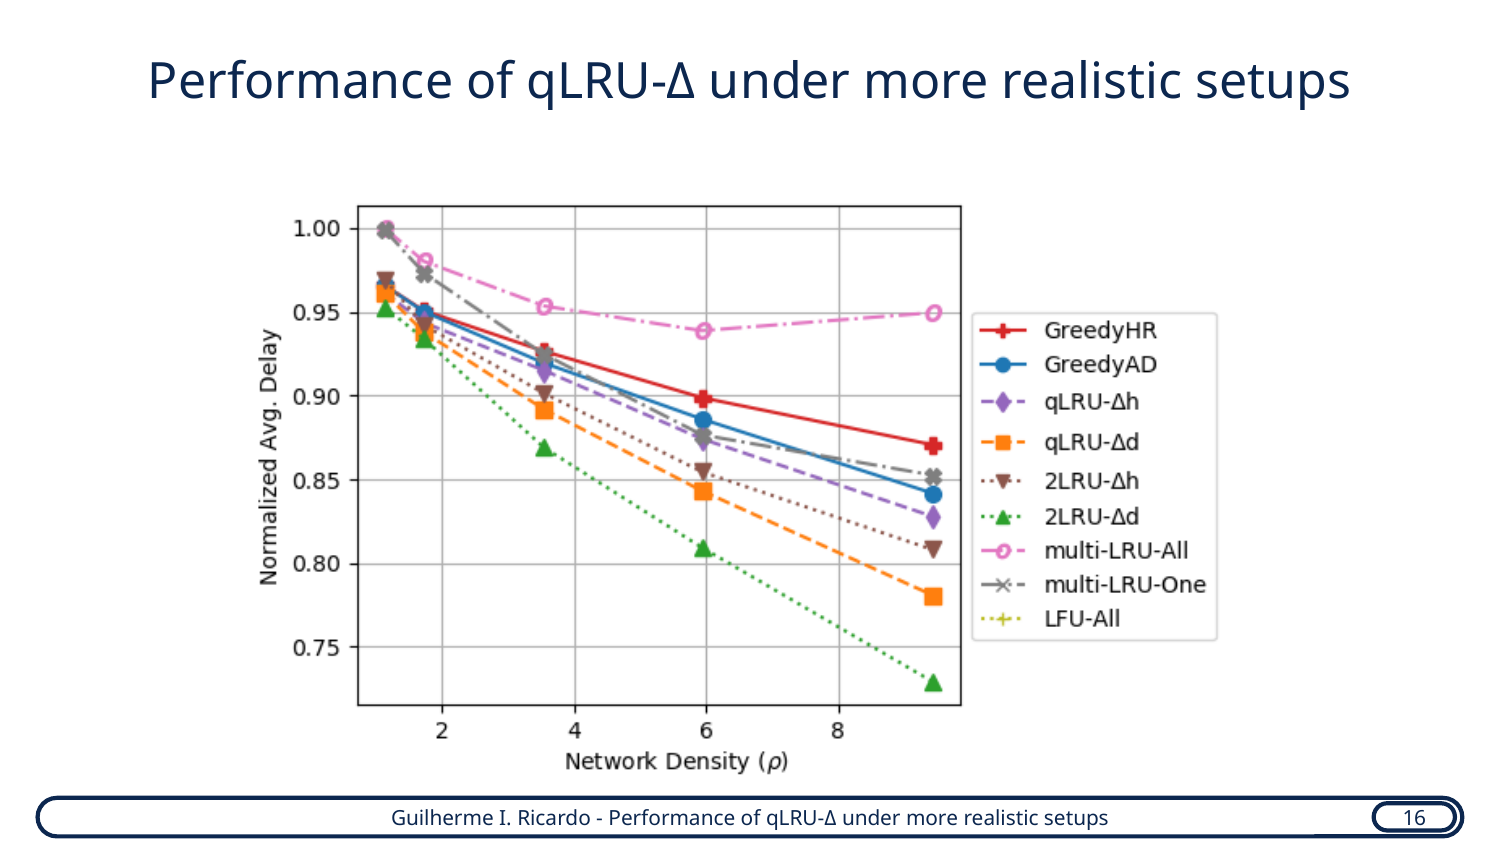

# Performance of qLRU-Δ under more realistic setups
Guilherme I. Ricardo - Performance of qLRU-Δ under more realistic setups
16